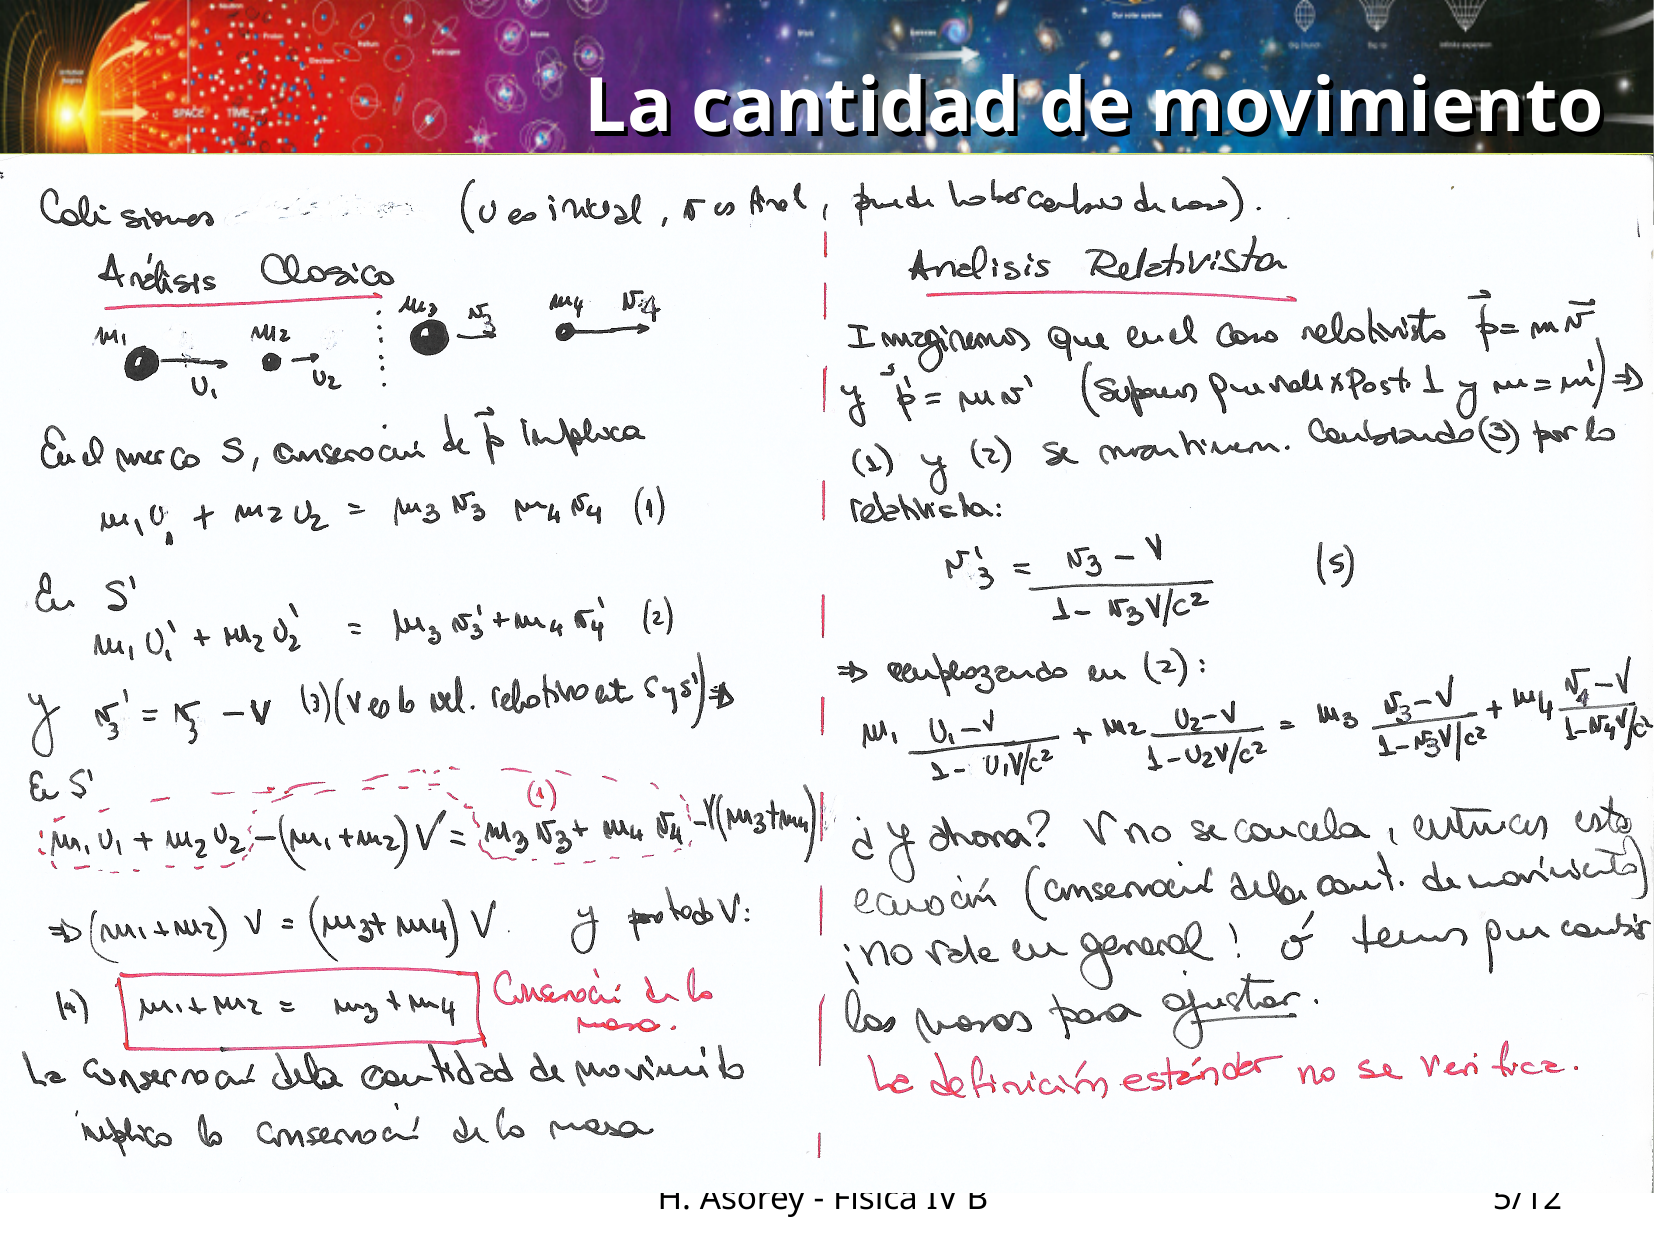

# La cantidad de movimiento
H. Asorey - Física IV B
5